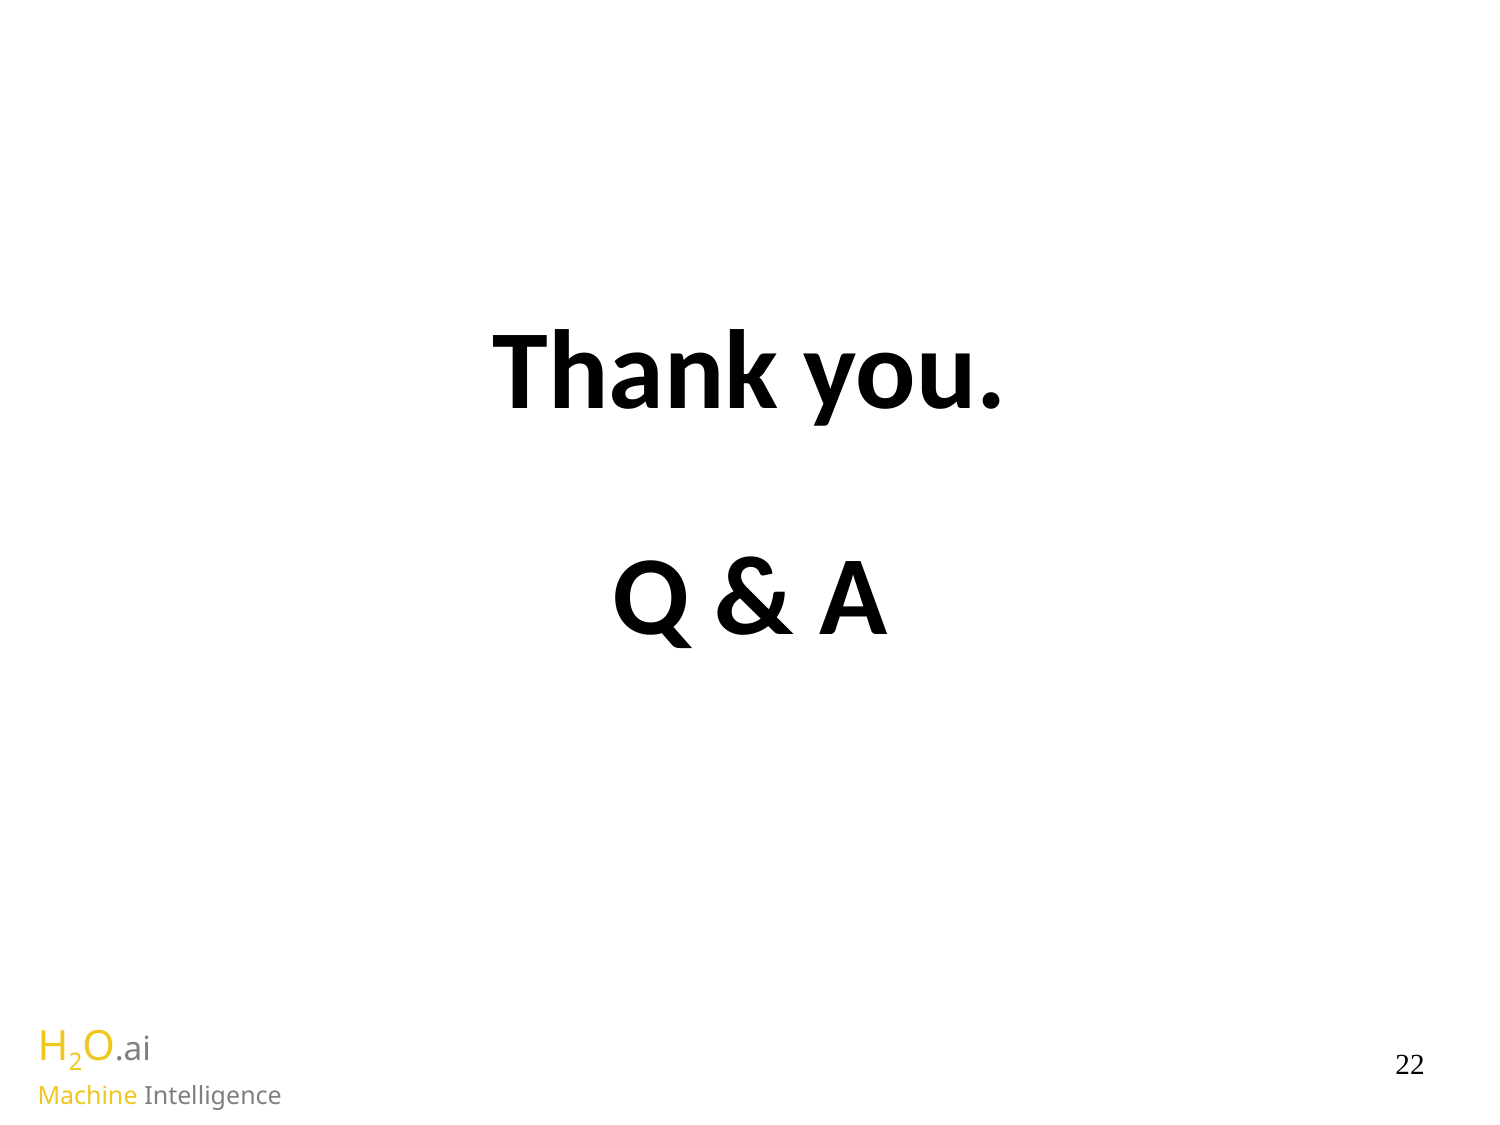

# Thank you. Q & A
22